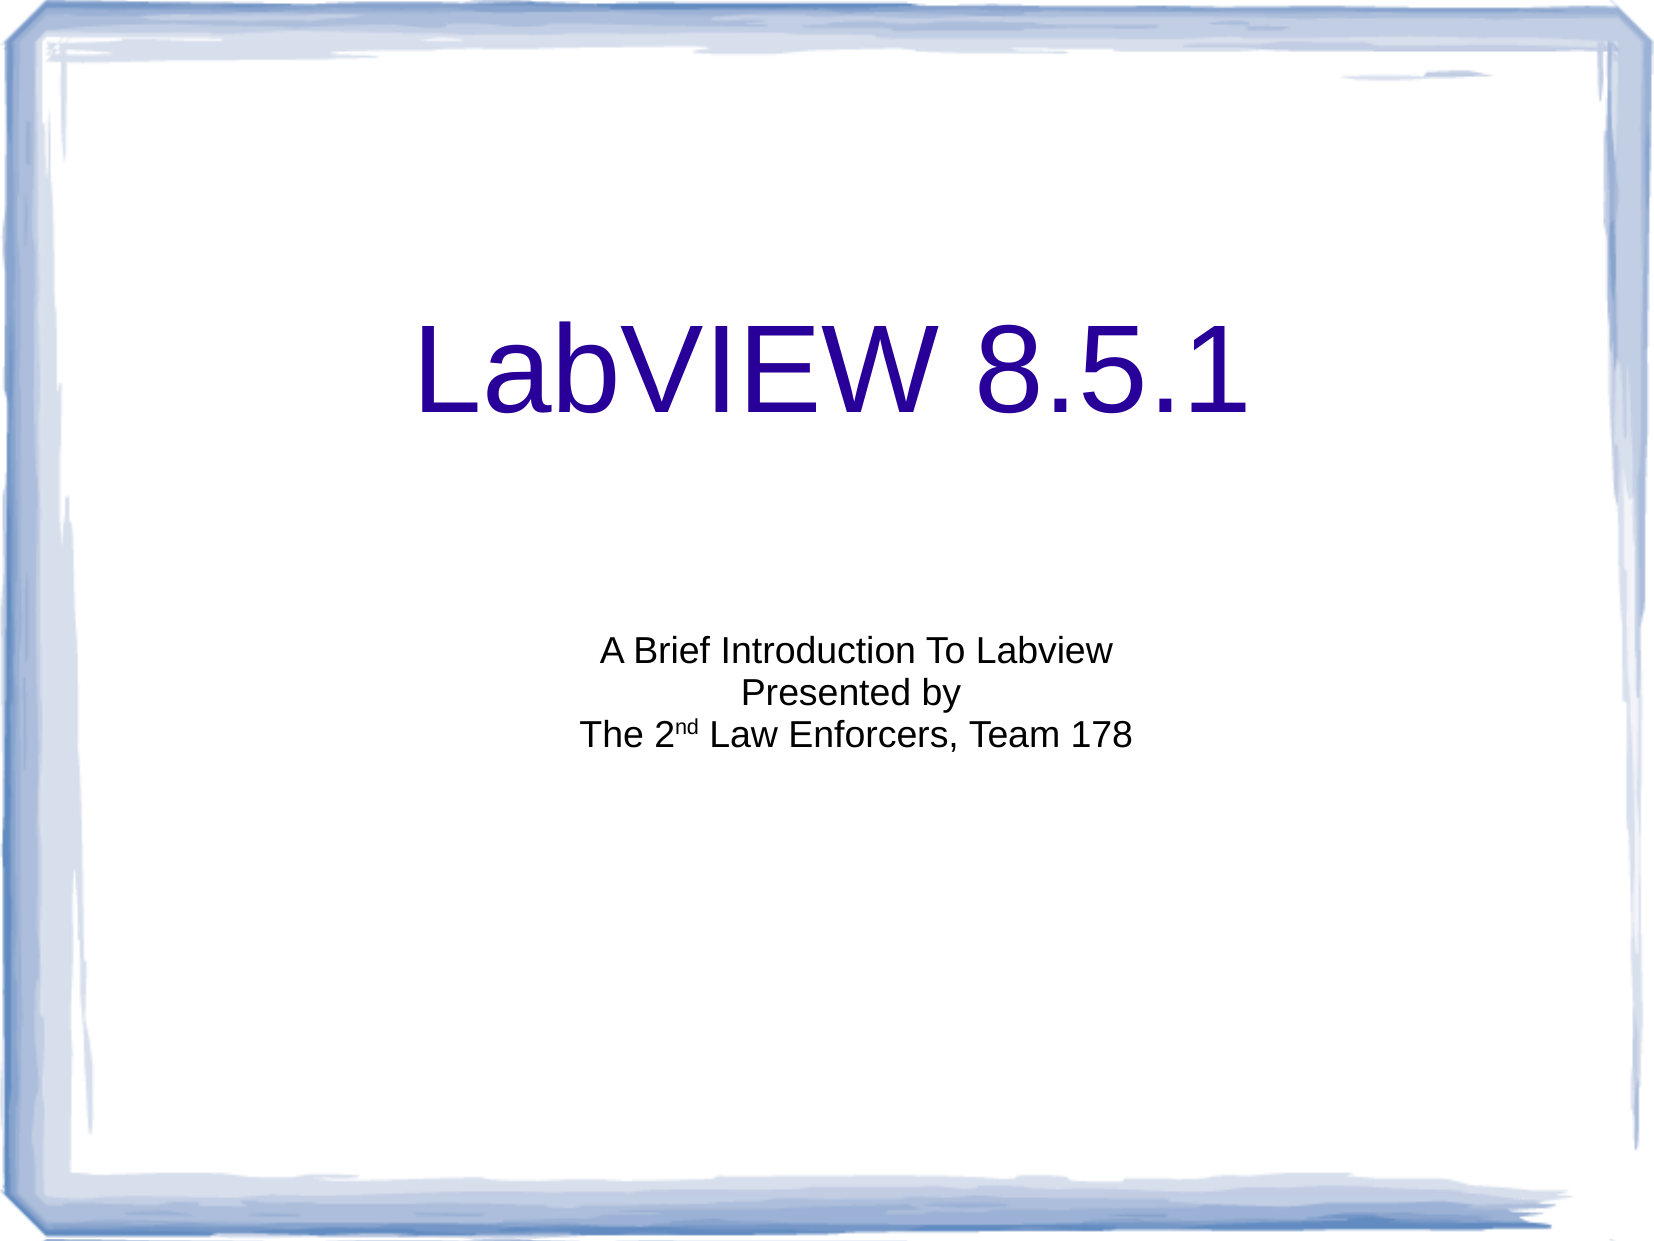

# LabVIEW 8.5.1
A Brief Introduction To Labview
Presented by
The 2nd Law Enforcers, Team 178